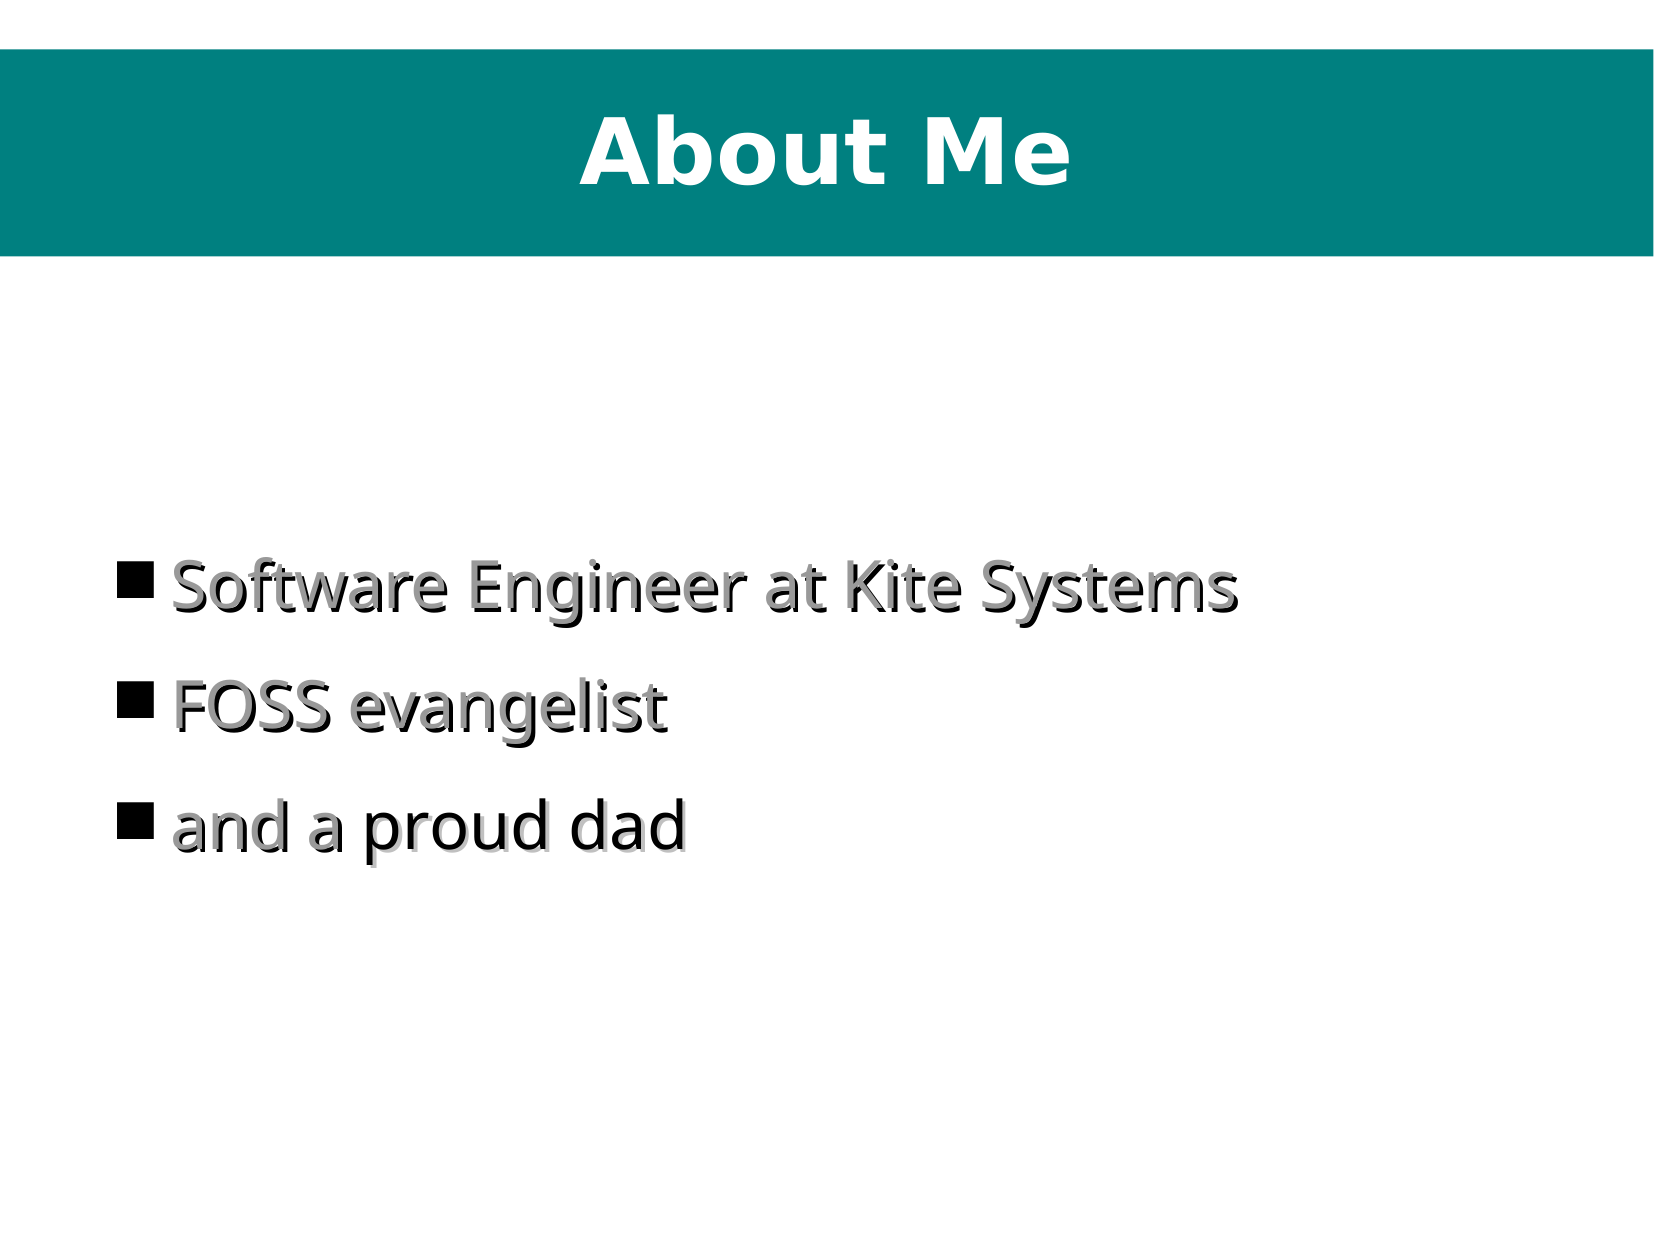

# About Me
Software Engineer at Kite Systems
FOSS evangelist
and a proud dad